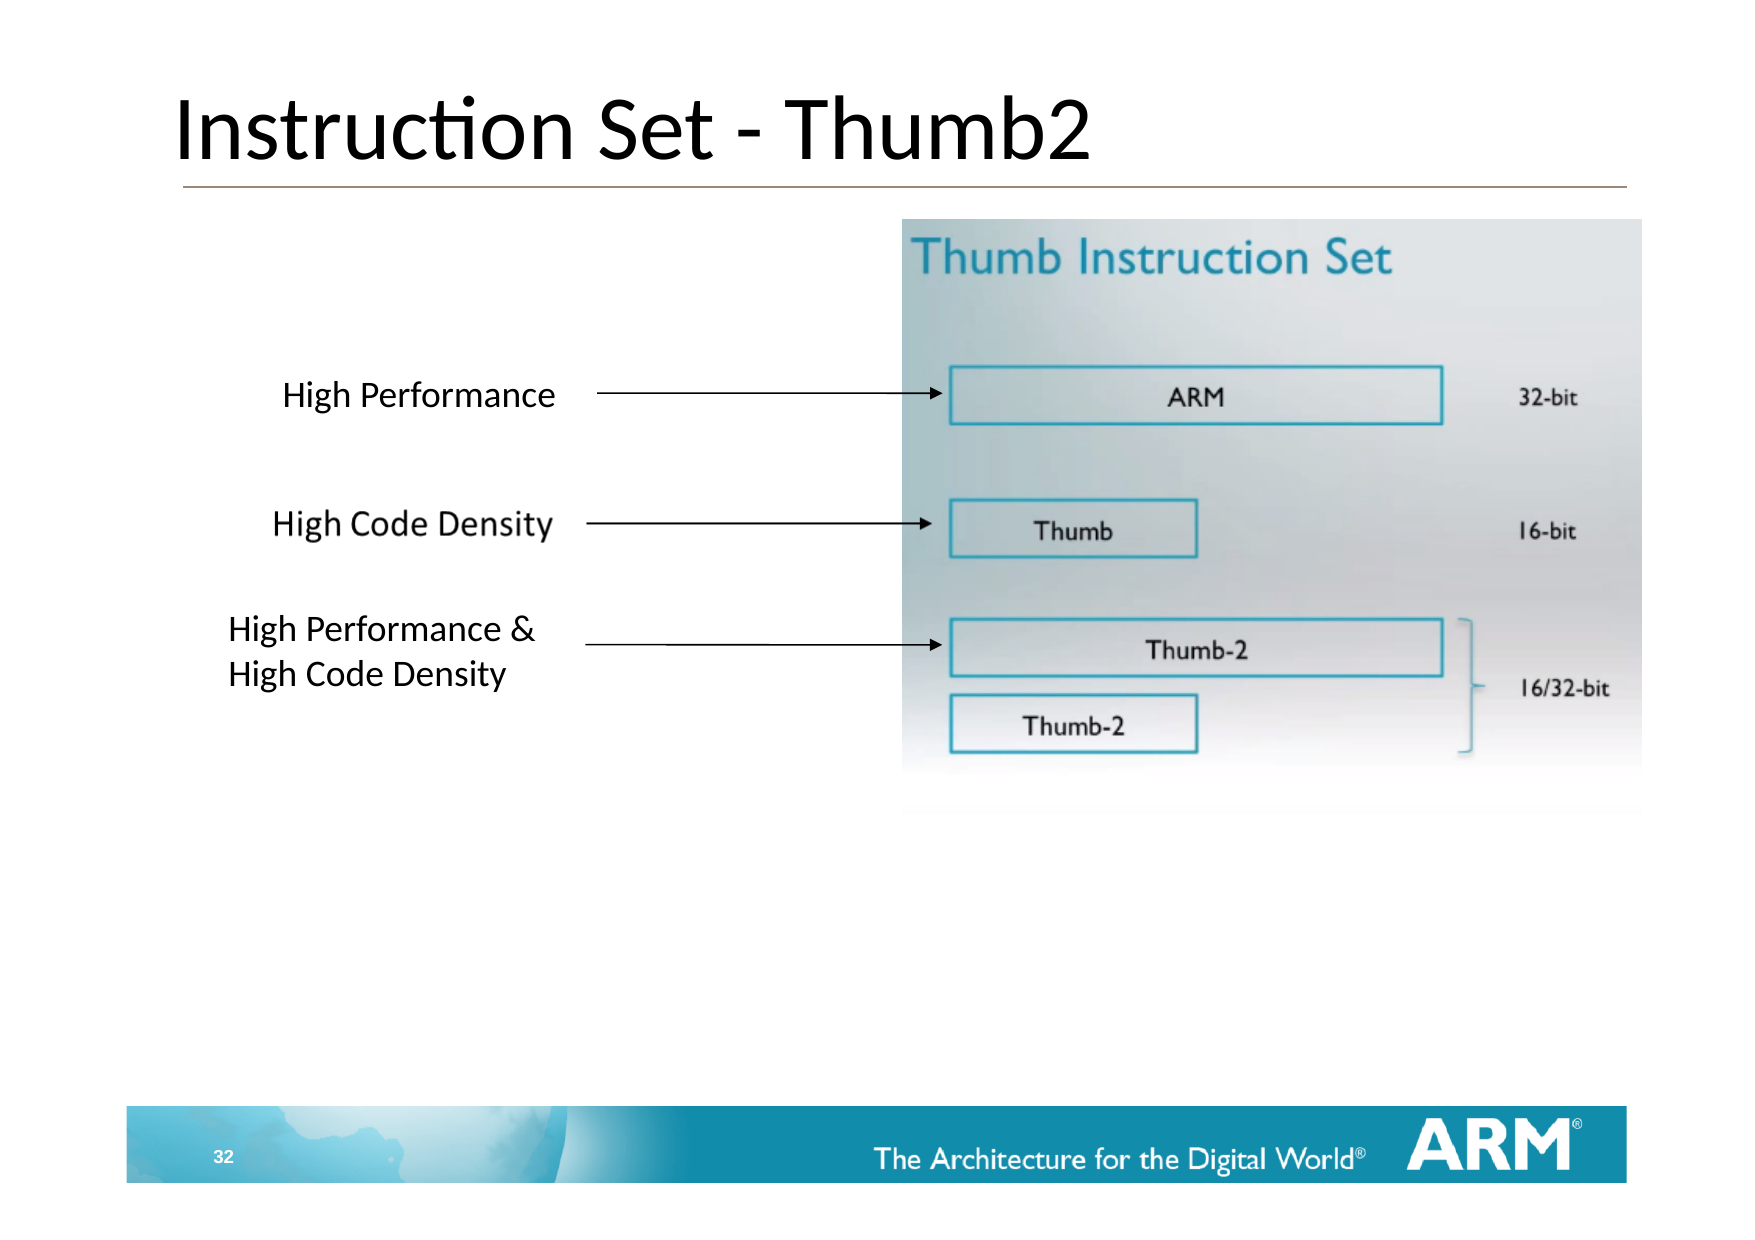

# Instruction Set - Thumb2
High Performance
High Performance & High Code Density